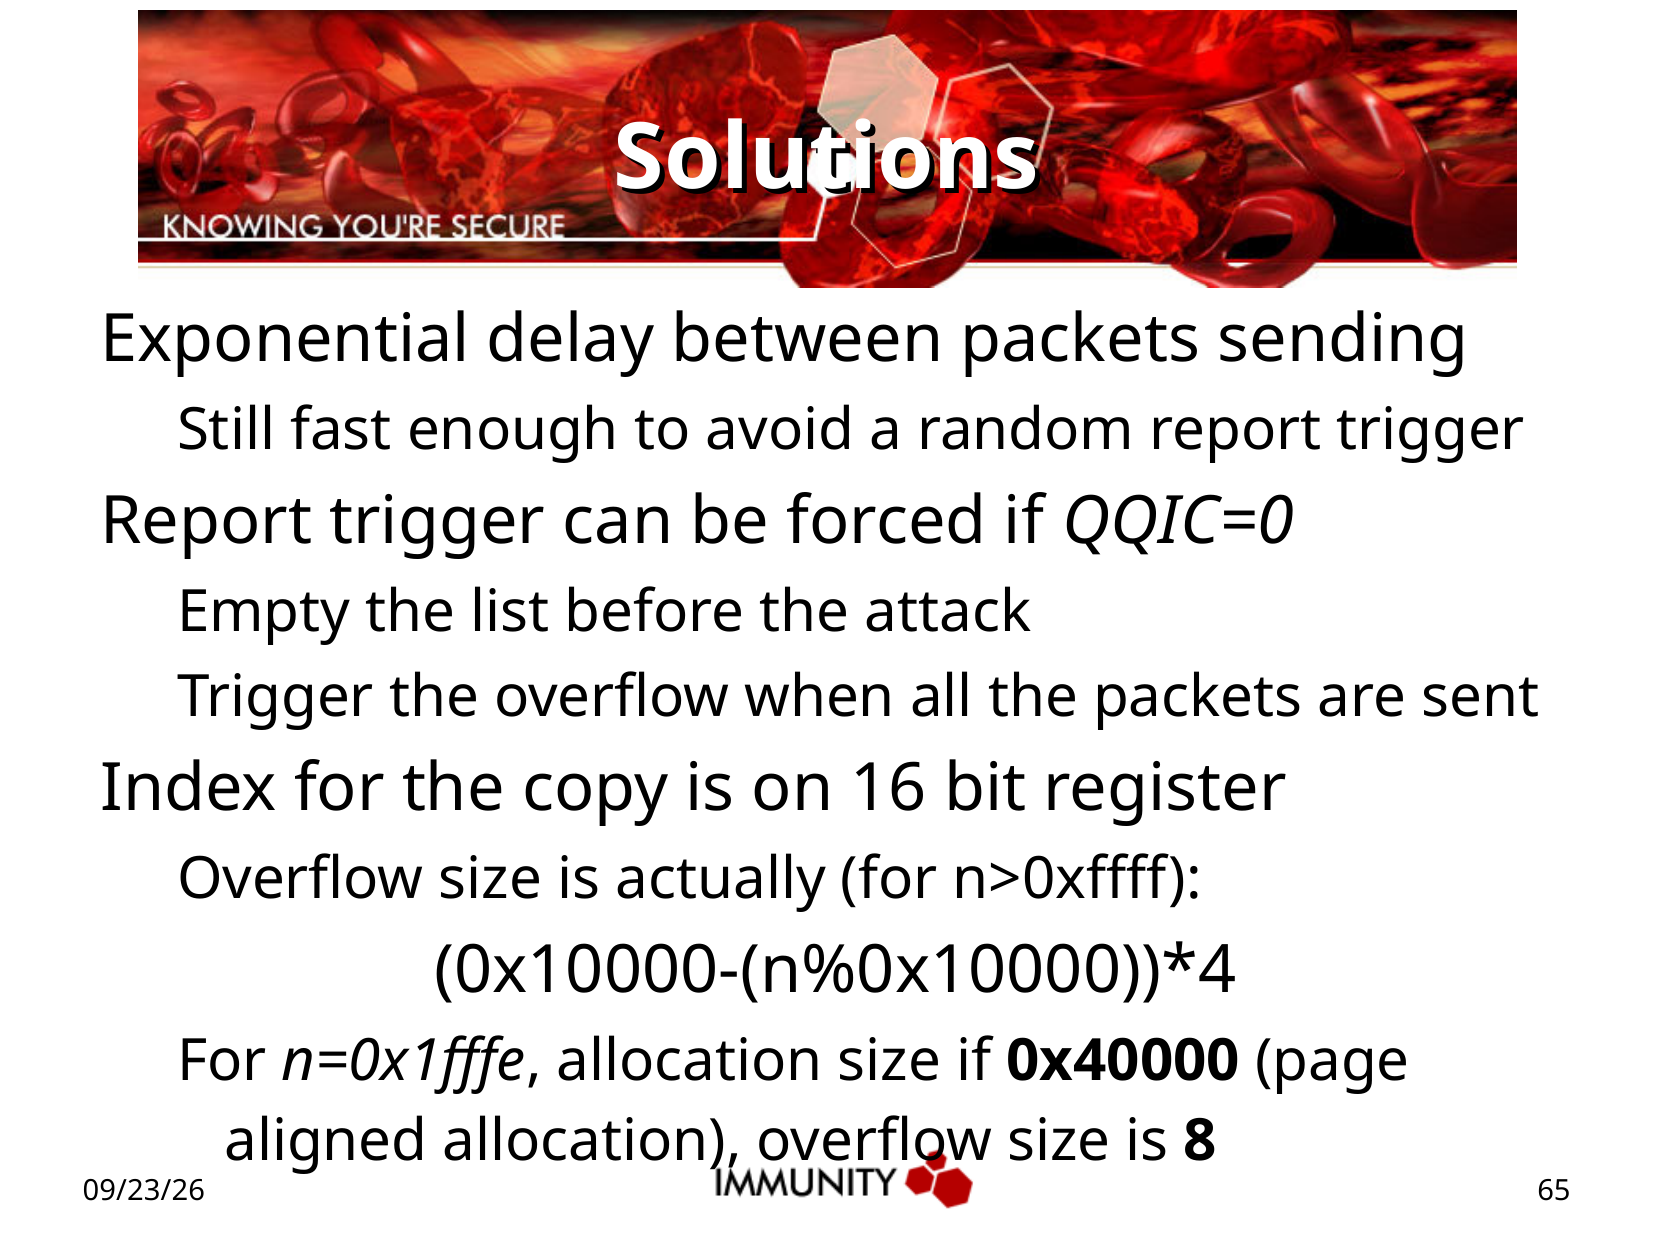

# Solutions
Exponential delay between packets sending
Still fast enough to avoid a random report trigger
Report trigger can be forced if QQIC=0
Empty the list before the attack
Trigger the overflow when all the packets are sent
Index for the copy is on 16 bit register
Overflow size is actually (for n>0xffff):
(0x10000-(n%0x10000))*4
For n=0x1fffe, allocation size if 0x40000 (page aligned allocation), overflow size is 8
65